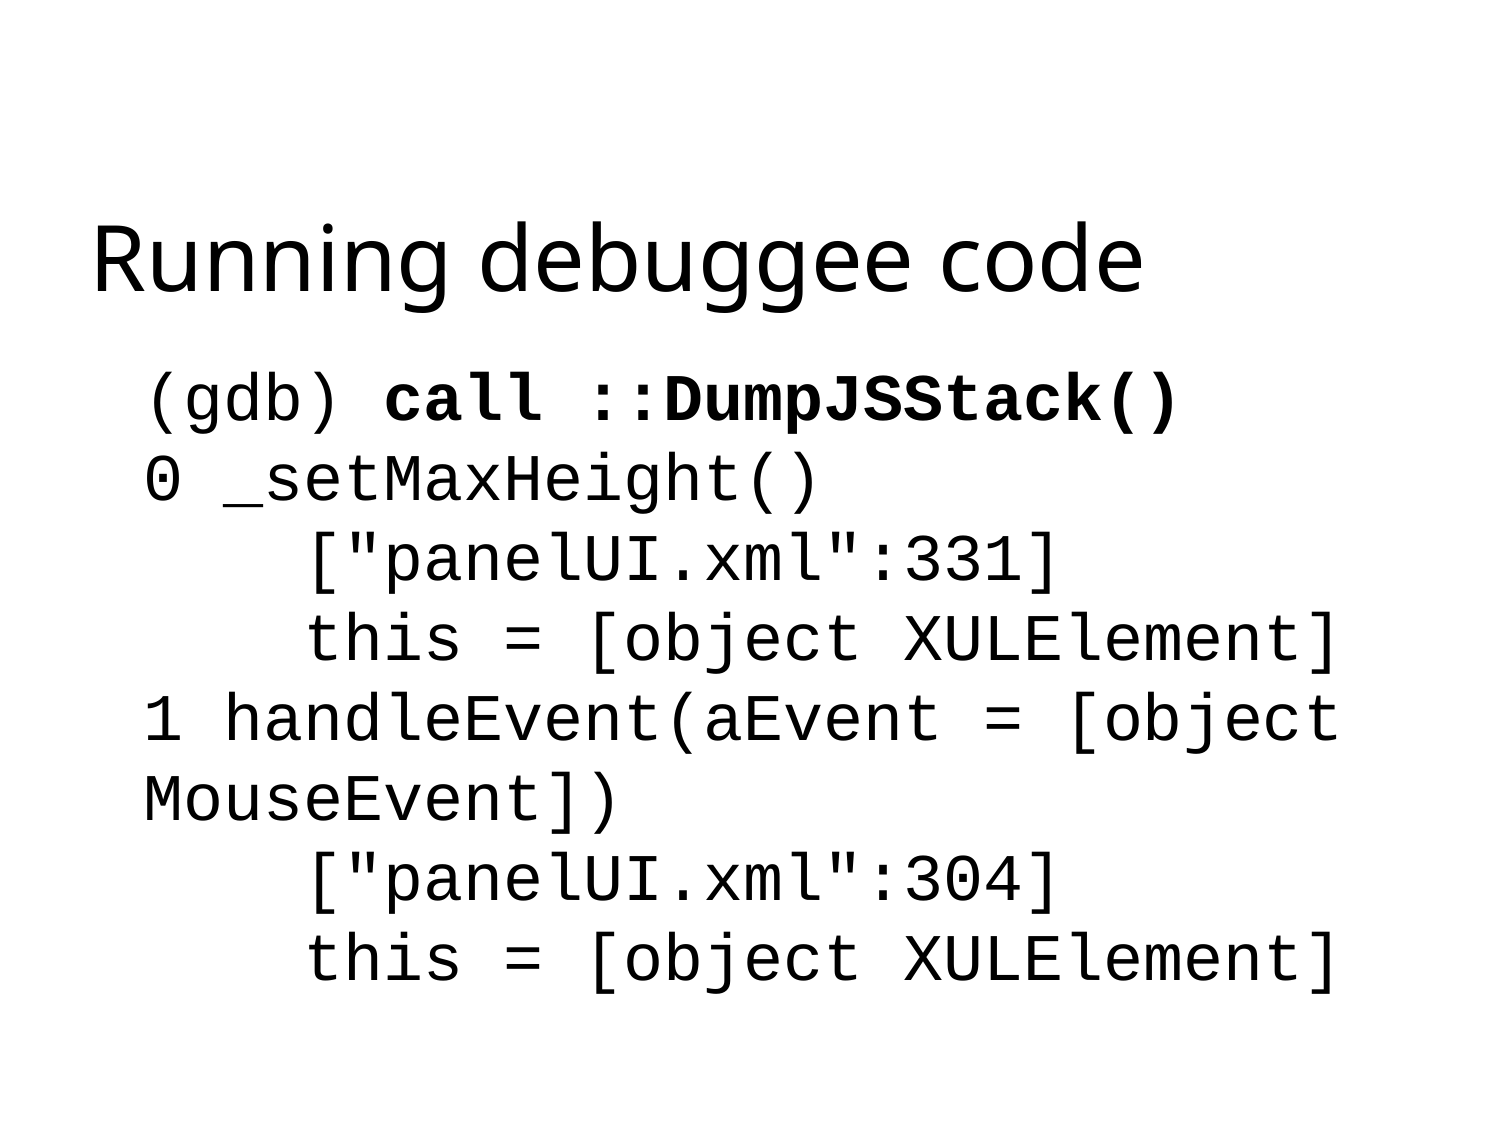

Running debuggee code
(gdb) call ::DumpJSStack()
0 _setMaxHeight()
 ["panelUI.xml":331]
 this = [object XULElement]
1 handleEvent(aEvent = [object MouseEvent])
 ["panelUI.xml":304]
 this = [object XULElement]